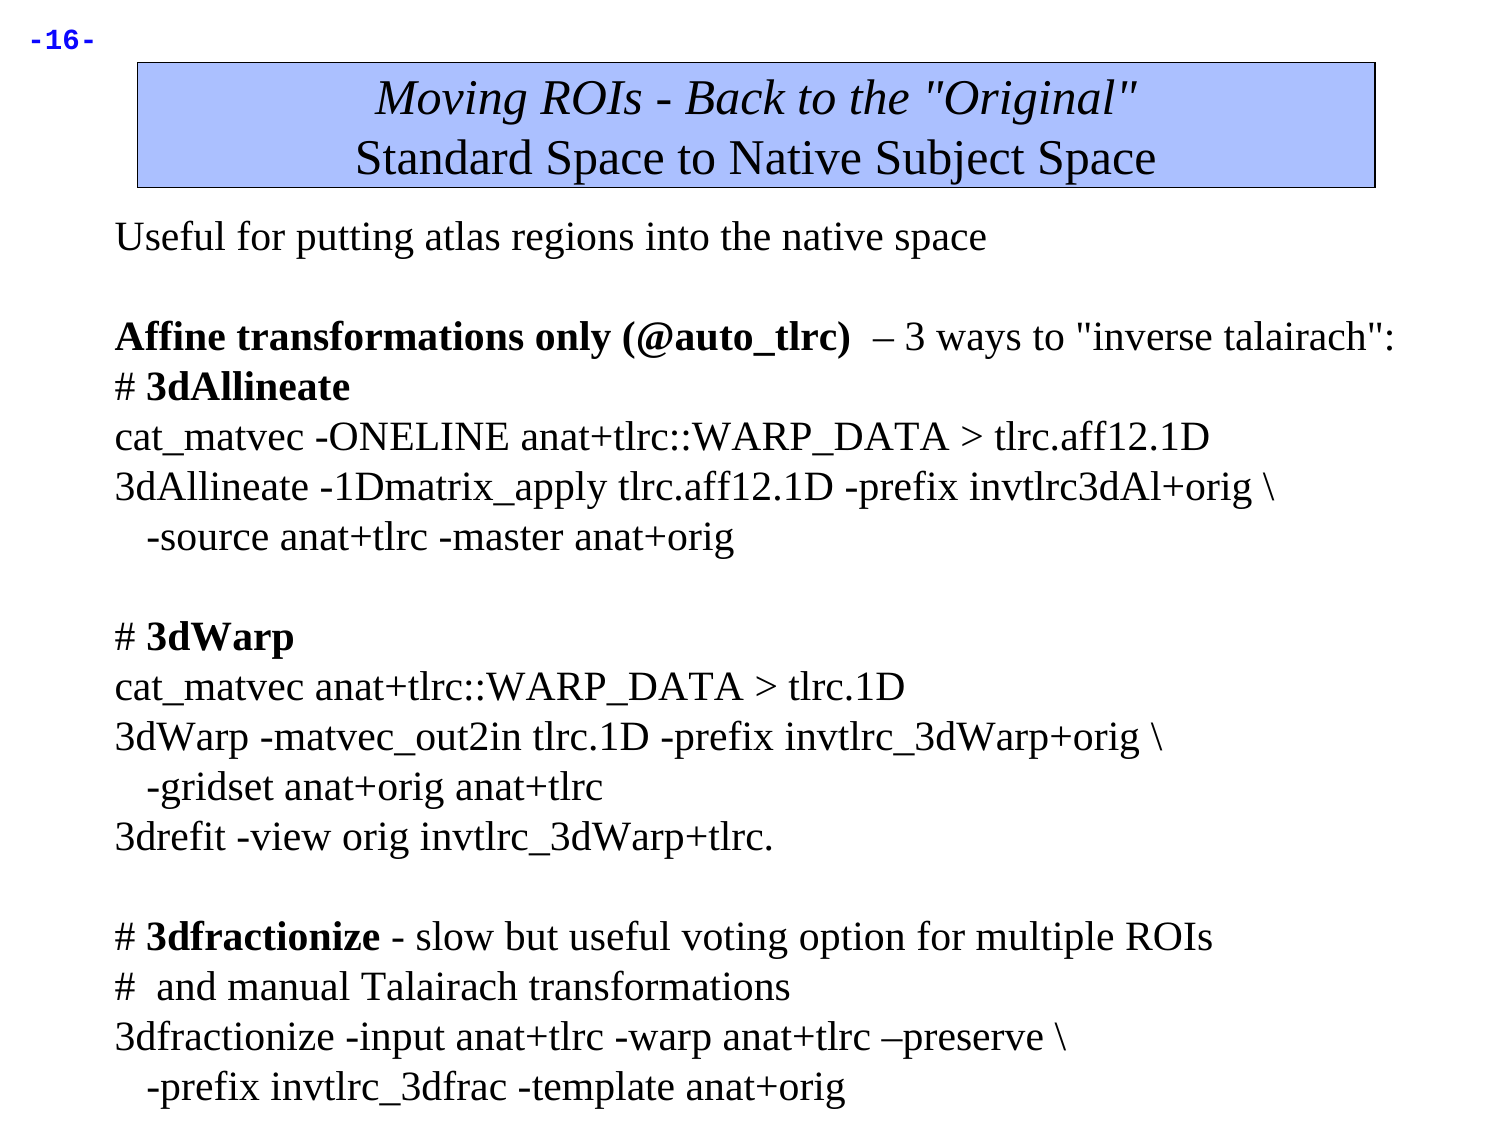

# Moving ROIs - Back to the "Original" Standard Space to Native Subject Space
Useful for putting atlas regions into the native space
Affine transformations only (@auto_tlrc) – 3 ways to "inverse talairach":
# 3dAllineate
cat_matvec -ONELINE anat+tlrc::WARP_DATA > tlrc.aff12.1D
3dAllineate -1Dmatrix_apply tlrc.aff12.1D -prefix invtlrc3dAl+orig \
 -source anat+tlrc -master anat+orig
# 3dWarp
cat_matvec anat+tlrc::WARP_DATA > tlrc.1D
3dWarp -matvec_out2in tlrc.1D -prefix invtlrc_3dWarp+orig \
 -gridset anat+orig anat+tlrc
3drefit -view orig invtlrc_3dWarp+tlrc.
# 3dfractionize - slow but useful voting option for multiple ROIs
# and manual Talairach transformations
3dfractionize -input anat+tlrc -warp anat+tlrc –preserve \
 -prefix invtlrc_3dfrac -template anat+orig